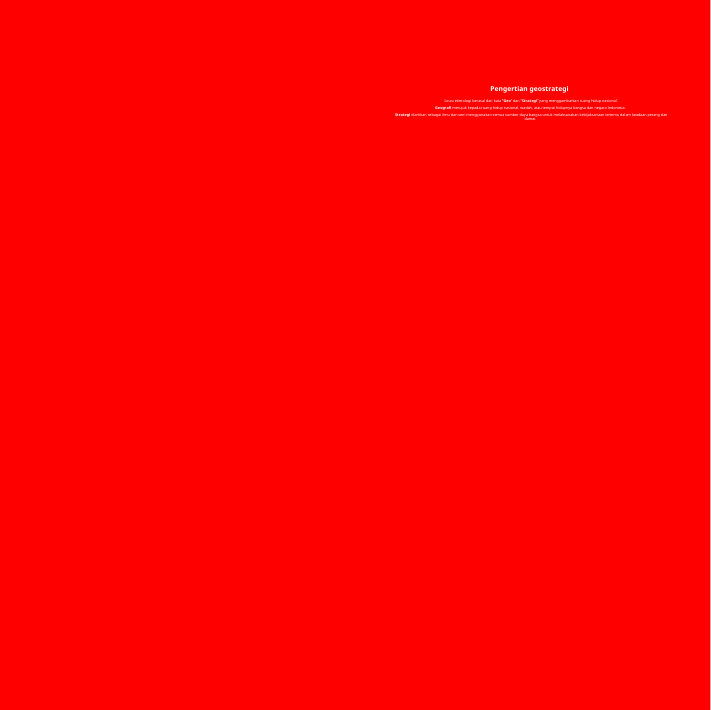

Album Cover Slide 2
# Pengertian geostrategi
 Secara etimologi berasal dari kata “Geo” dan “Strategi” yang menggambarkan ruang hidup nasional.
Geografi merujuk kepada ruang hidup nasional, wadah, atau tempat hidupnya bangsa dan negara Indonesia.
Strategi diartikan sebagai ilmu dan seni menggunakan semua sumber daya bangsa untuk melaksanakan kebijaksanaan tertentu dalam keadaan perang dan damai.